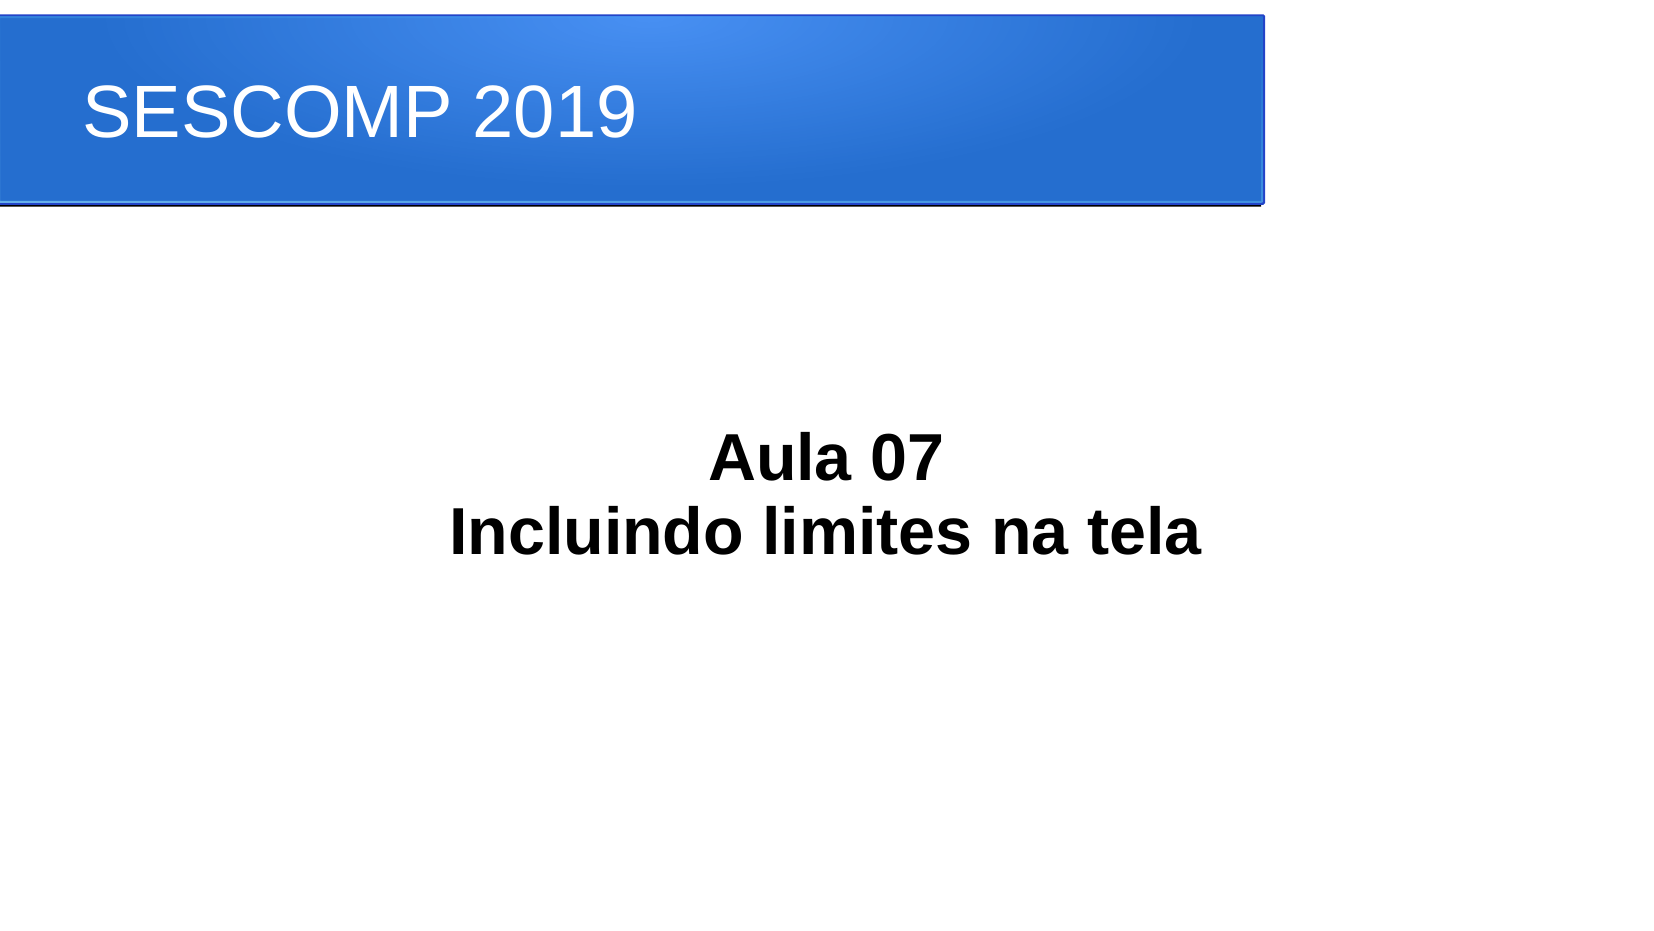

# SESCOMP 2019
Aula 07
Incluindo limites na tela